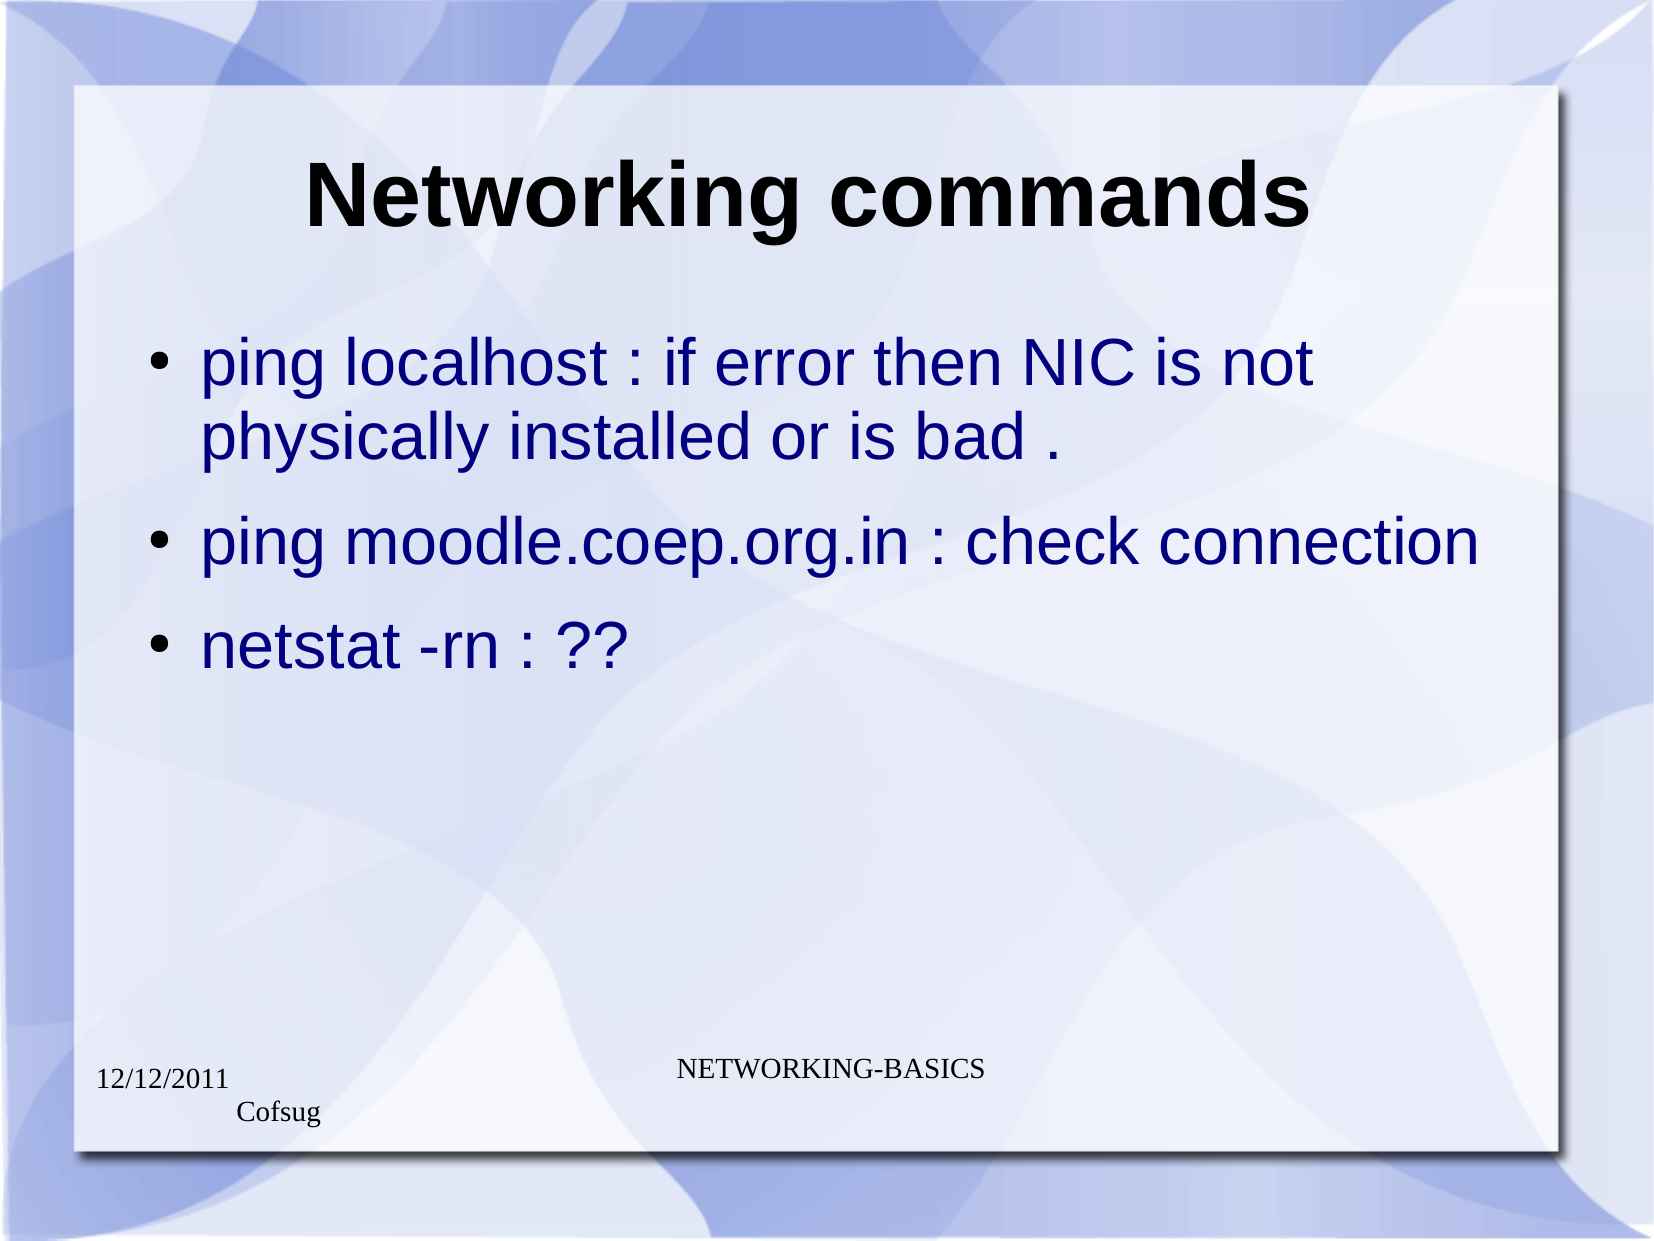

# Networking commands
ping localhost : if error then NIC is not physically installed or is bad .
ping moodle.coep.org.in : check connection
netstat -rn : ??